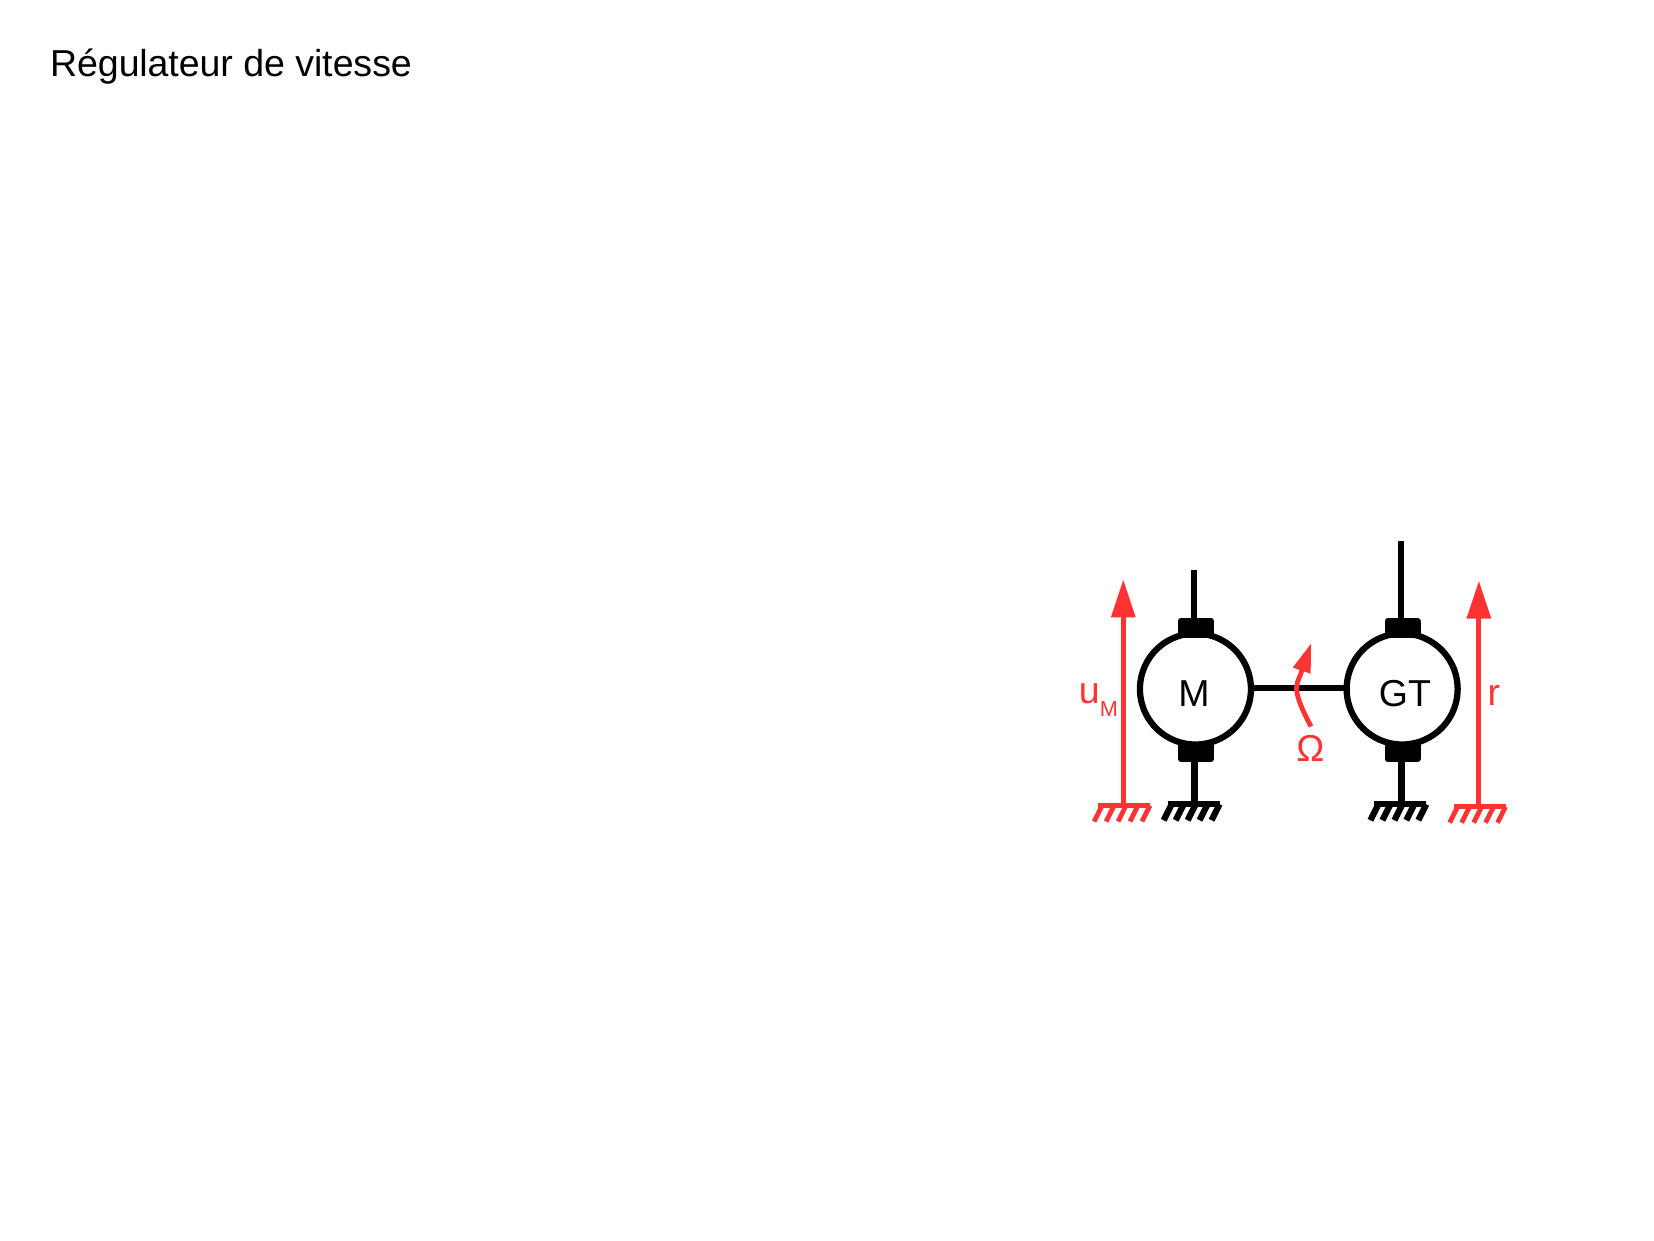

Régulateur de vitesse
uM
r
M
GT
Ω